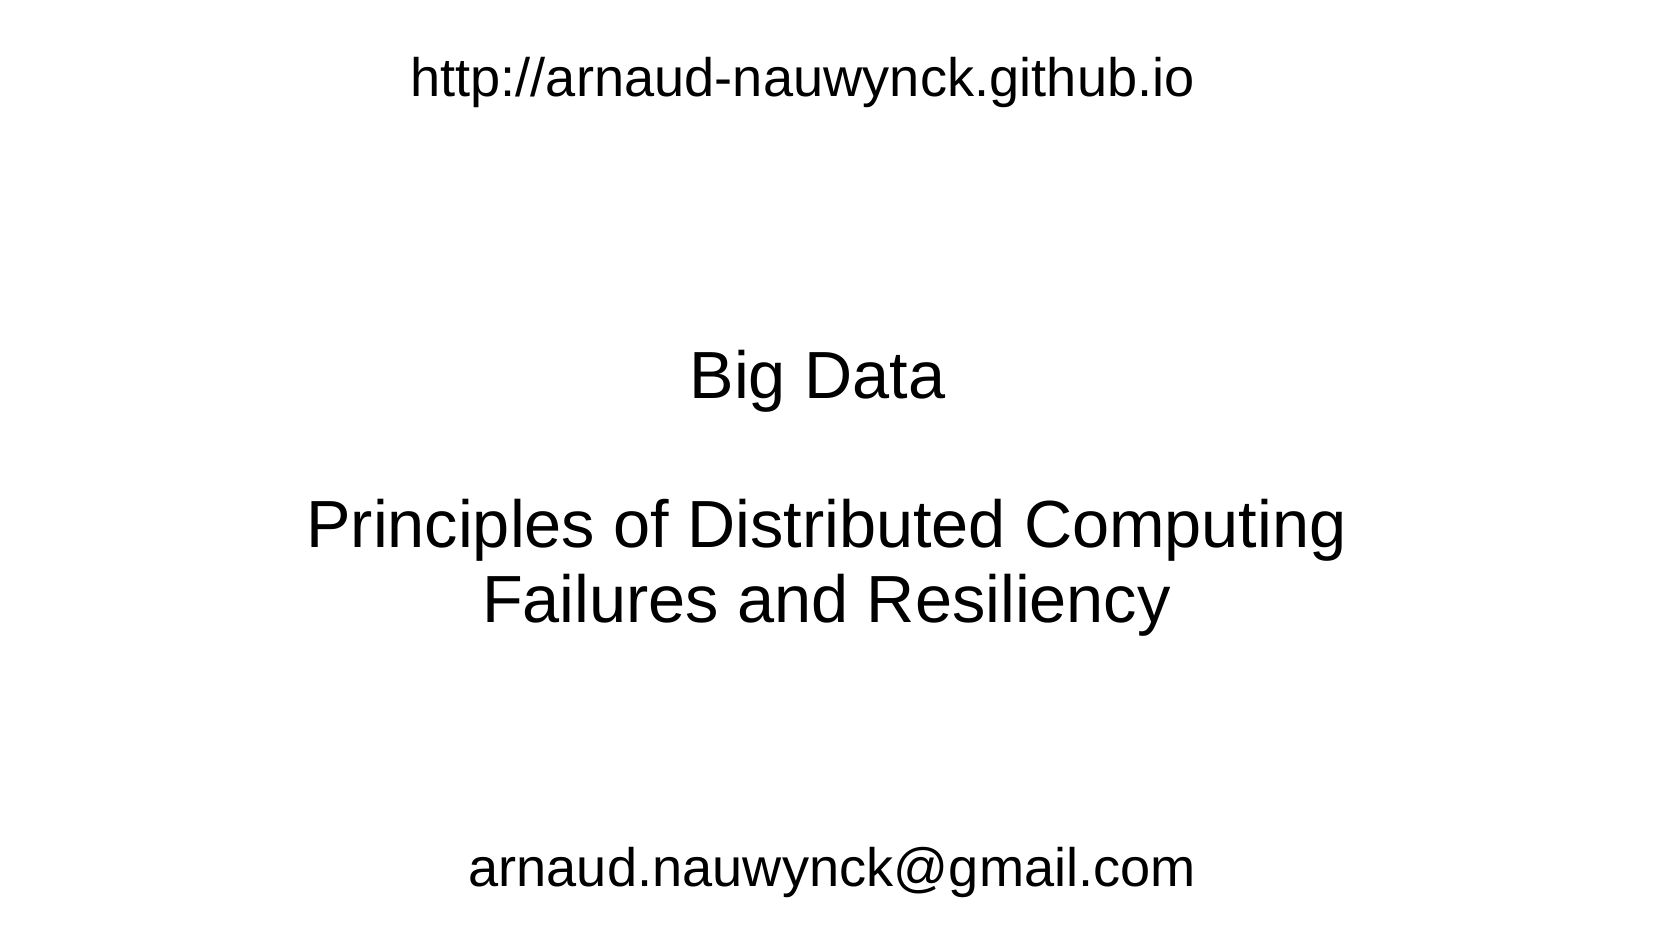

http://arnaud-nauwynck.github.io
Big Data
Principles of Distributed Computing
Failures and Resiliency
# arnaud.nauwynck@gmail.com